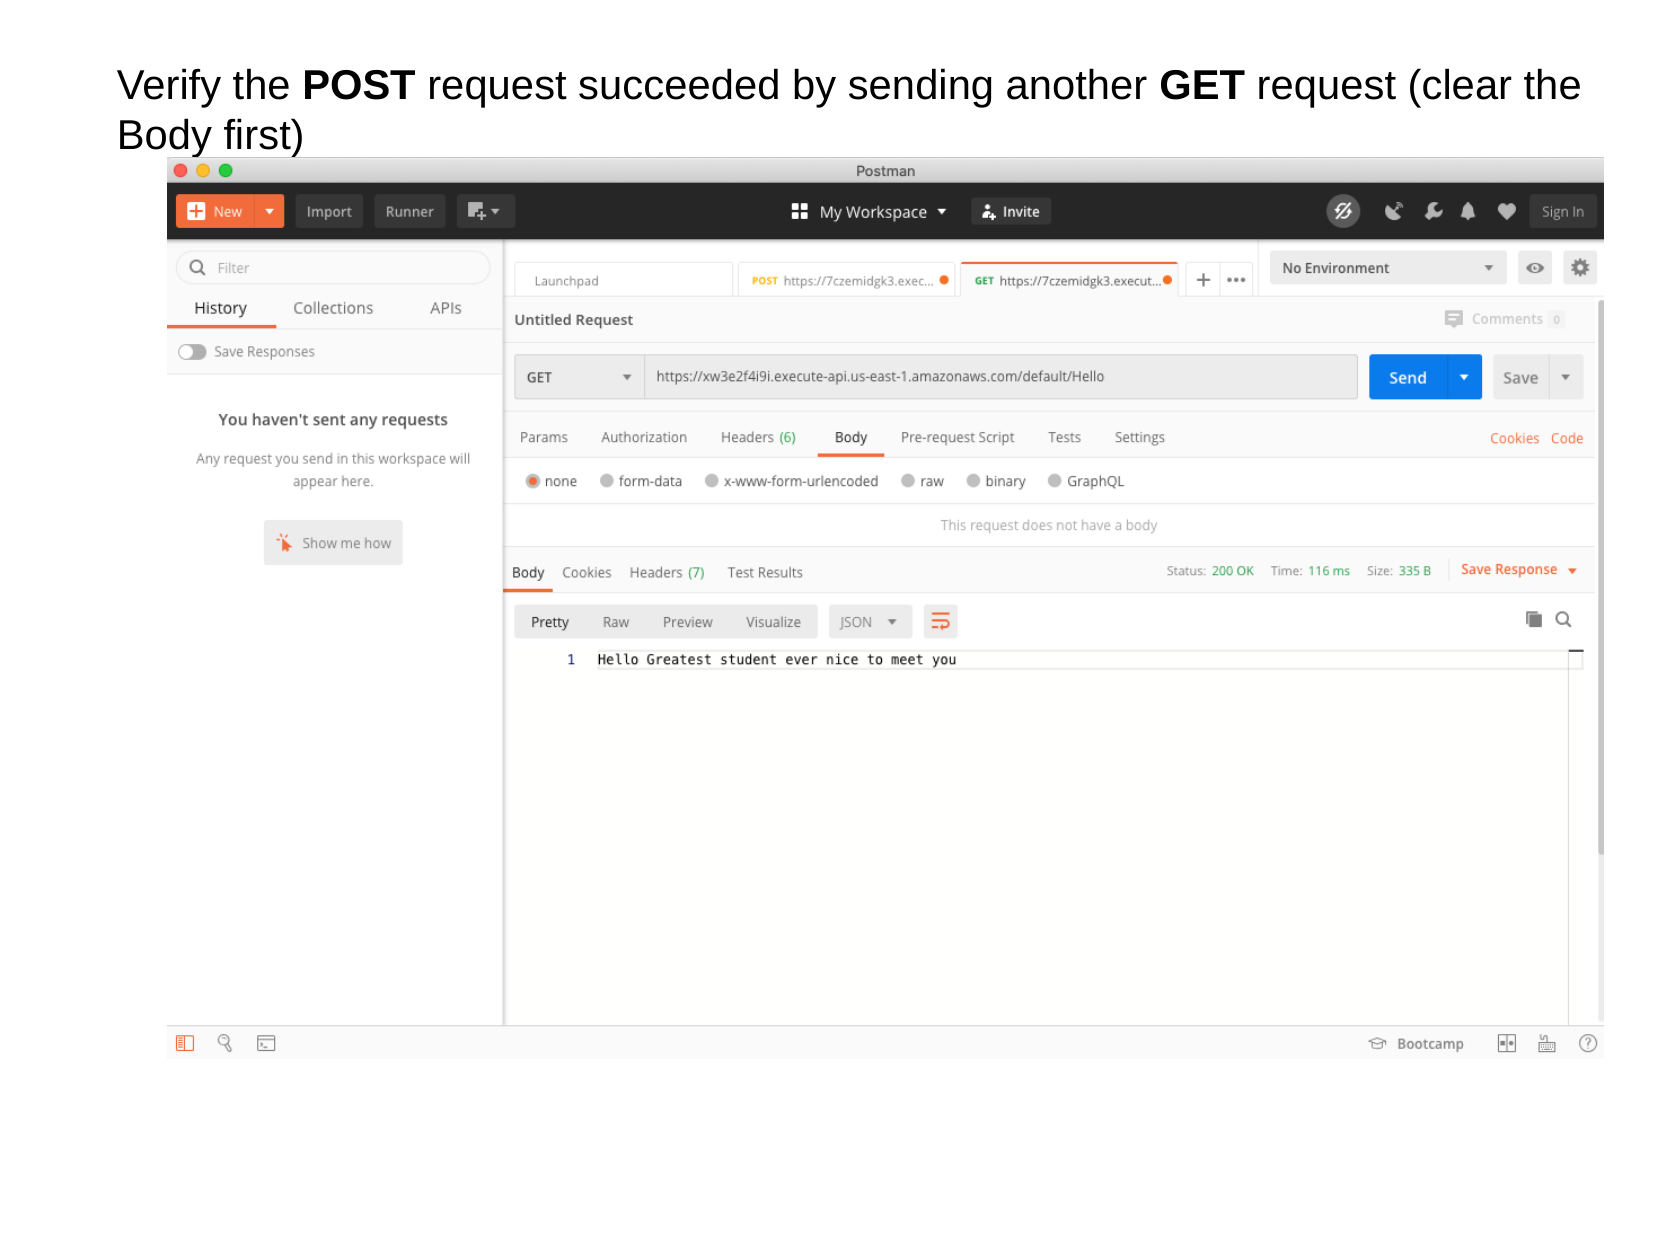

Verify the POST request succeeded by sending another GET request (clear the Body first)